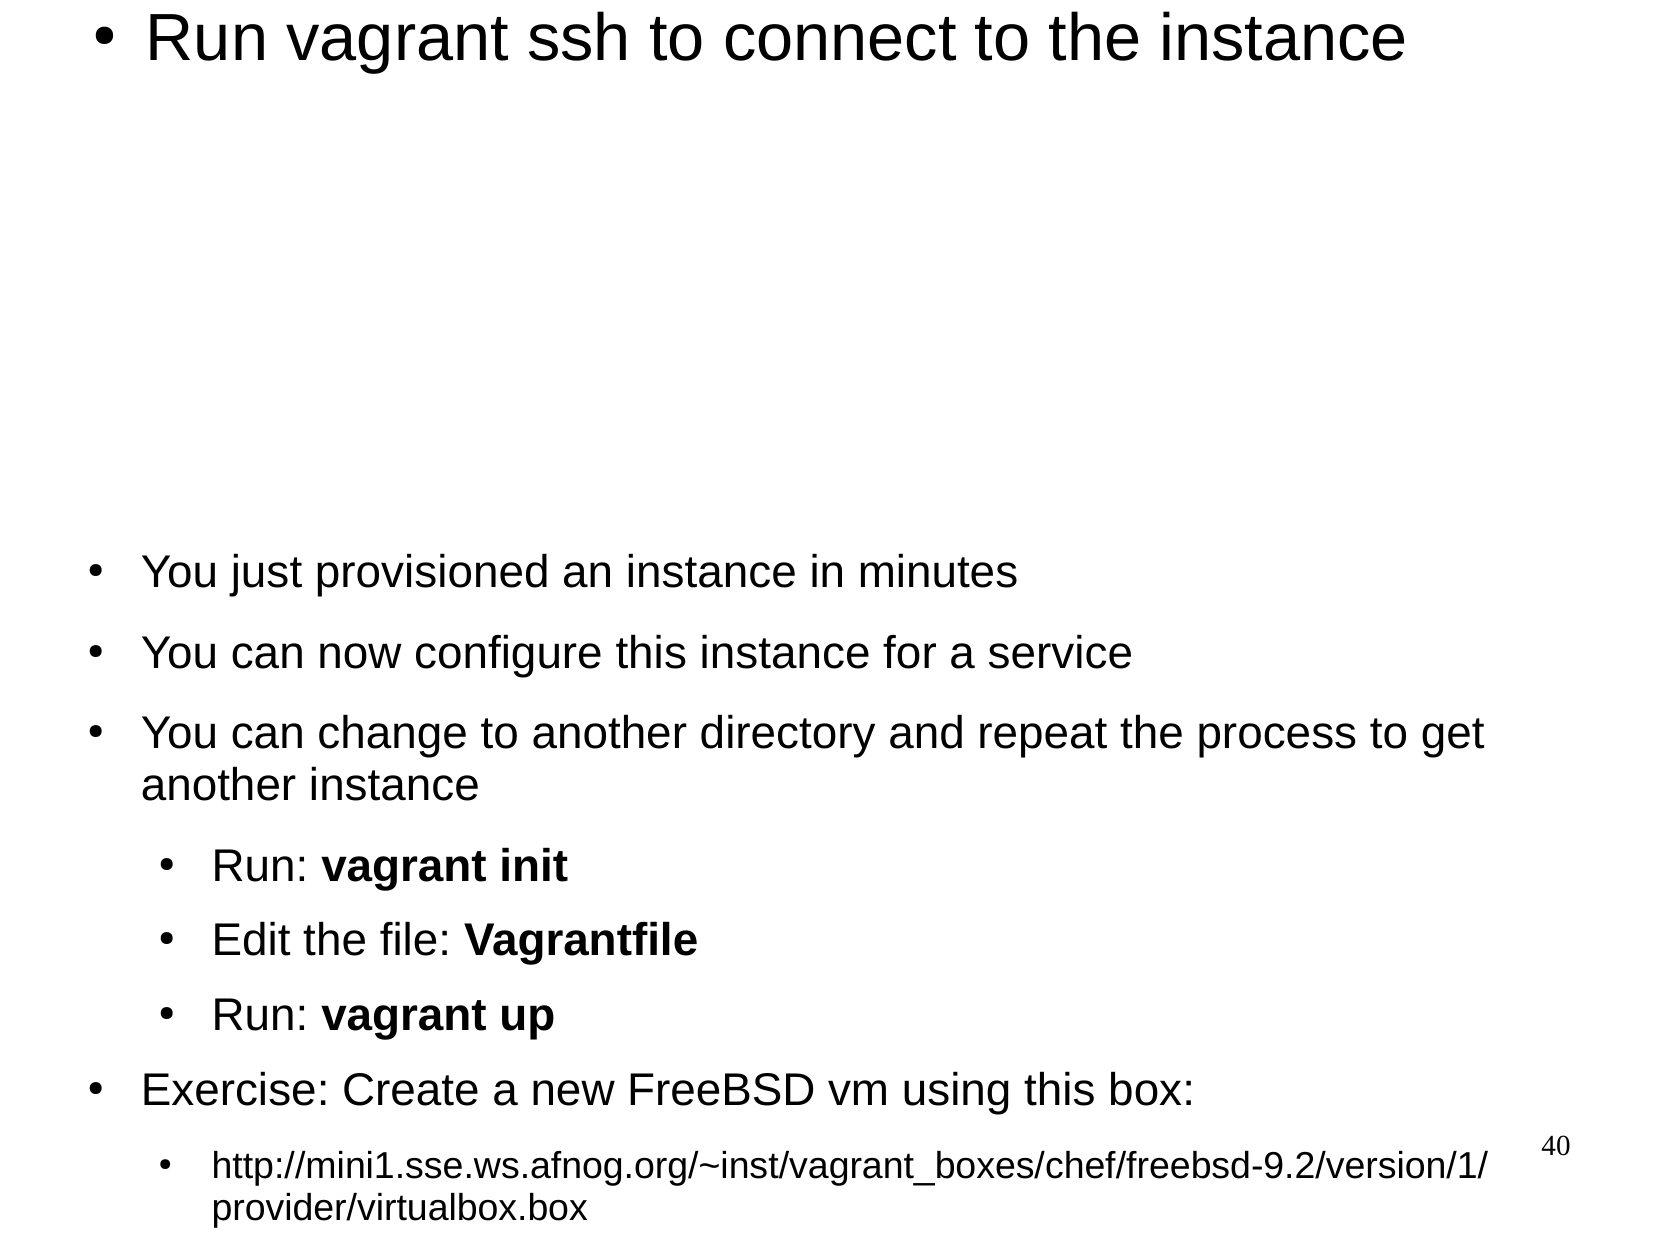

# Run vagrant ssh to connect to the instance
You just provisioned an instance in minutes
You can now configure this instance for a service
You can change to another directory and repeat the process to get another instance
Run: vagrant init
Edit the file: Vagrantfile
Run: vagrant up
Exercise: Create a new FreeBSD vm using this box:
http://mini1.sse.ws.afnog.org/~inst/vagrant_boxes/chef/freebsd-9.2/version/1/provider/virtualbox.box
40